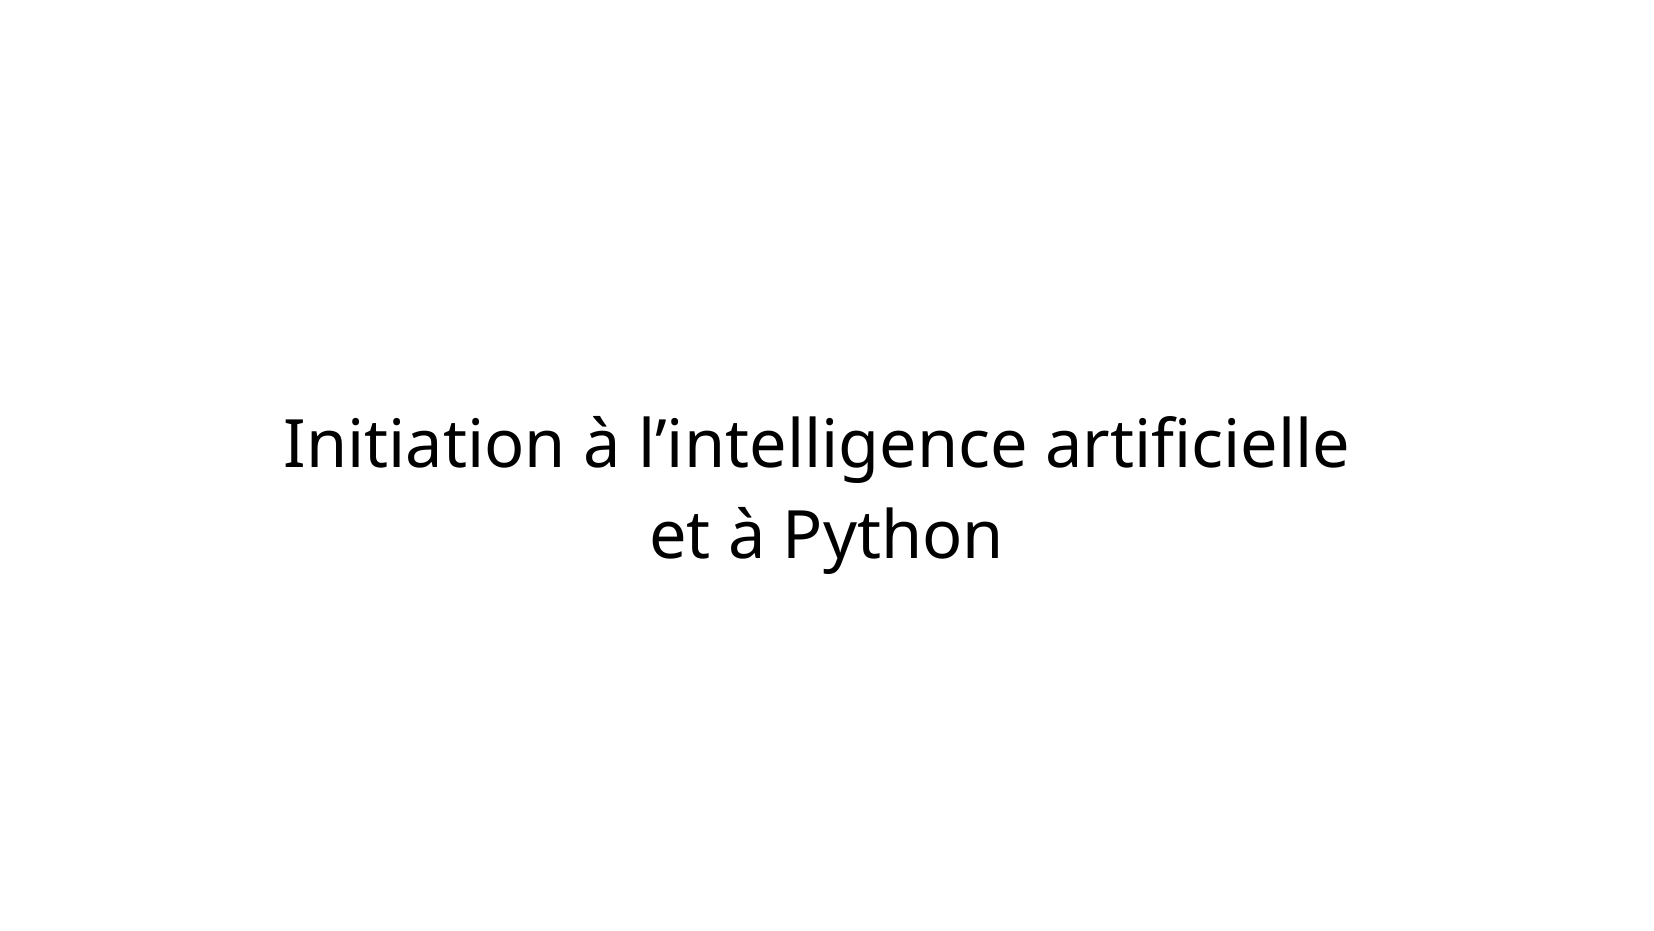

# Initiation à l’intelligence artificielle
et à Python